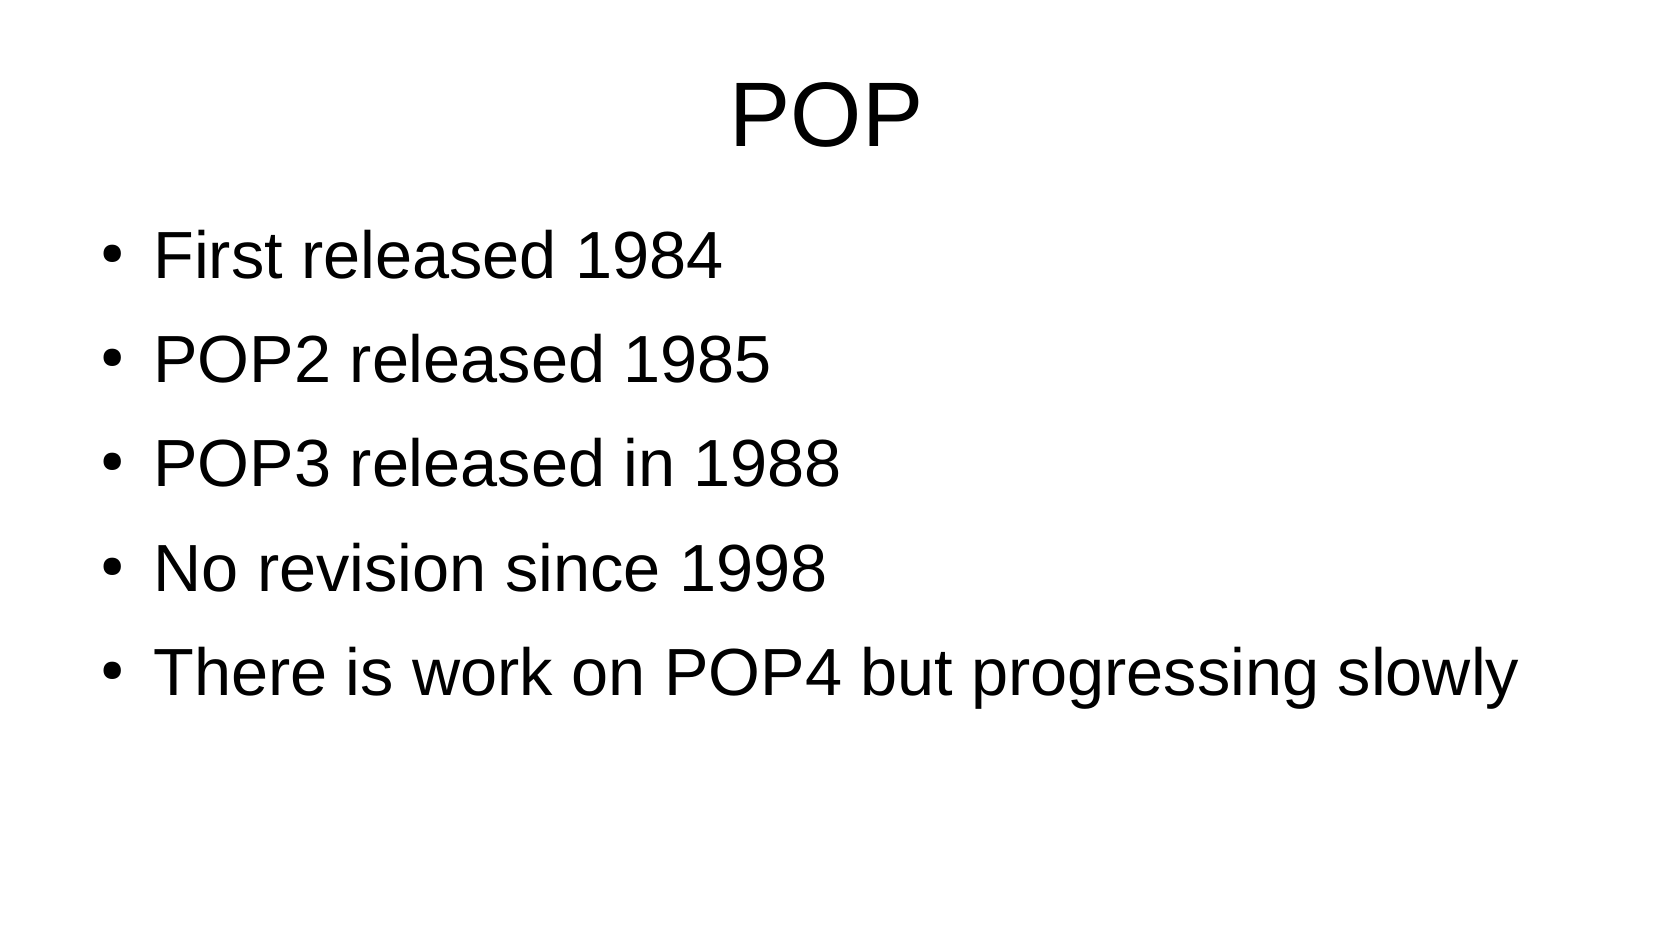

# POP
First released 1984
POP2 released 1985
POP3 released in 1988
No revision since 1998
There is work on POP4 but progressing slowly